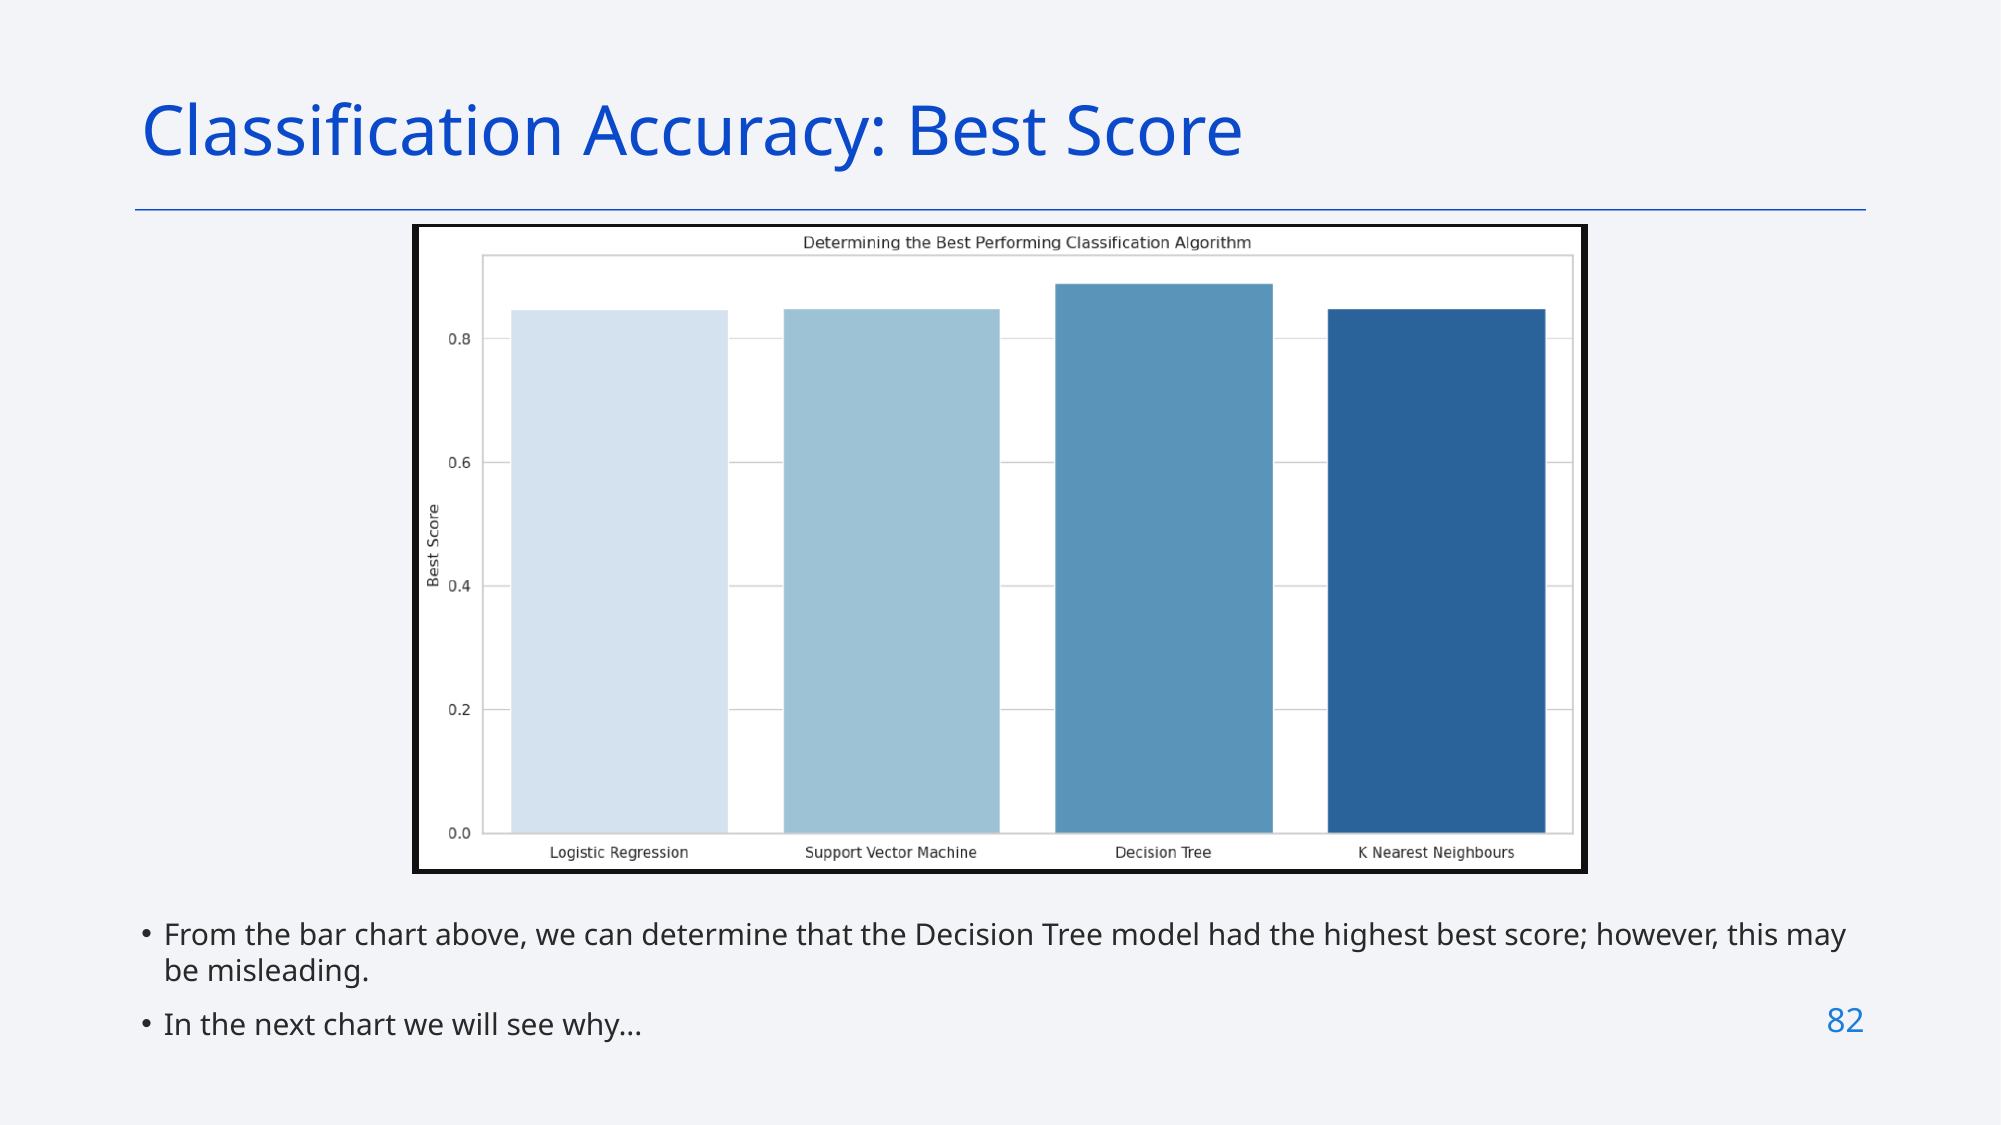

Classification Accuracy: Best Score
# From the bar chart above, we can determine that the Decision Tree model had the highest best score; however, this may be misleading.
In the next chart we will see why...
82